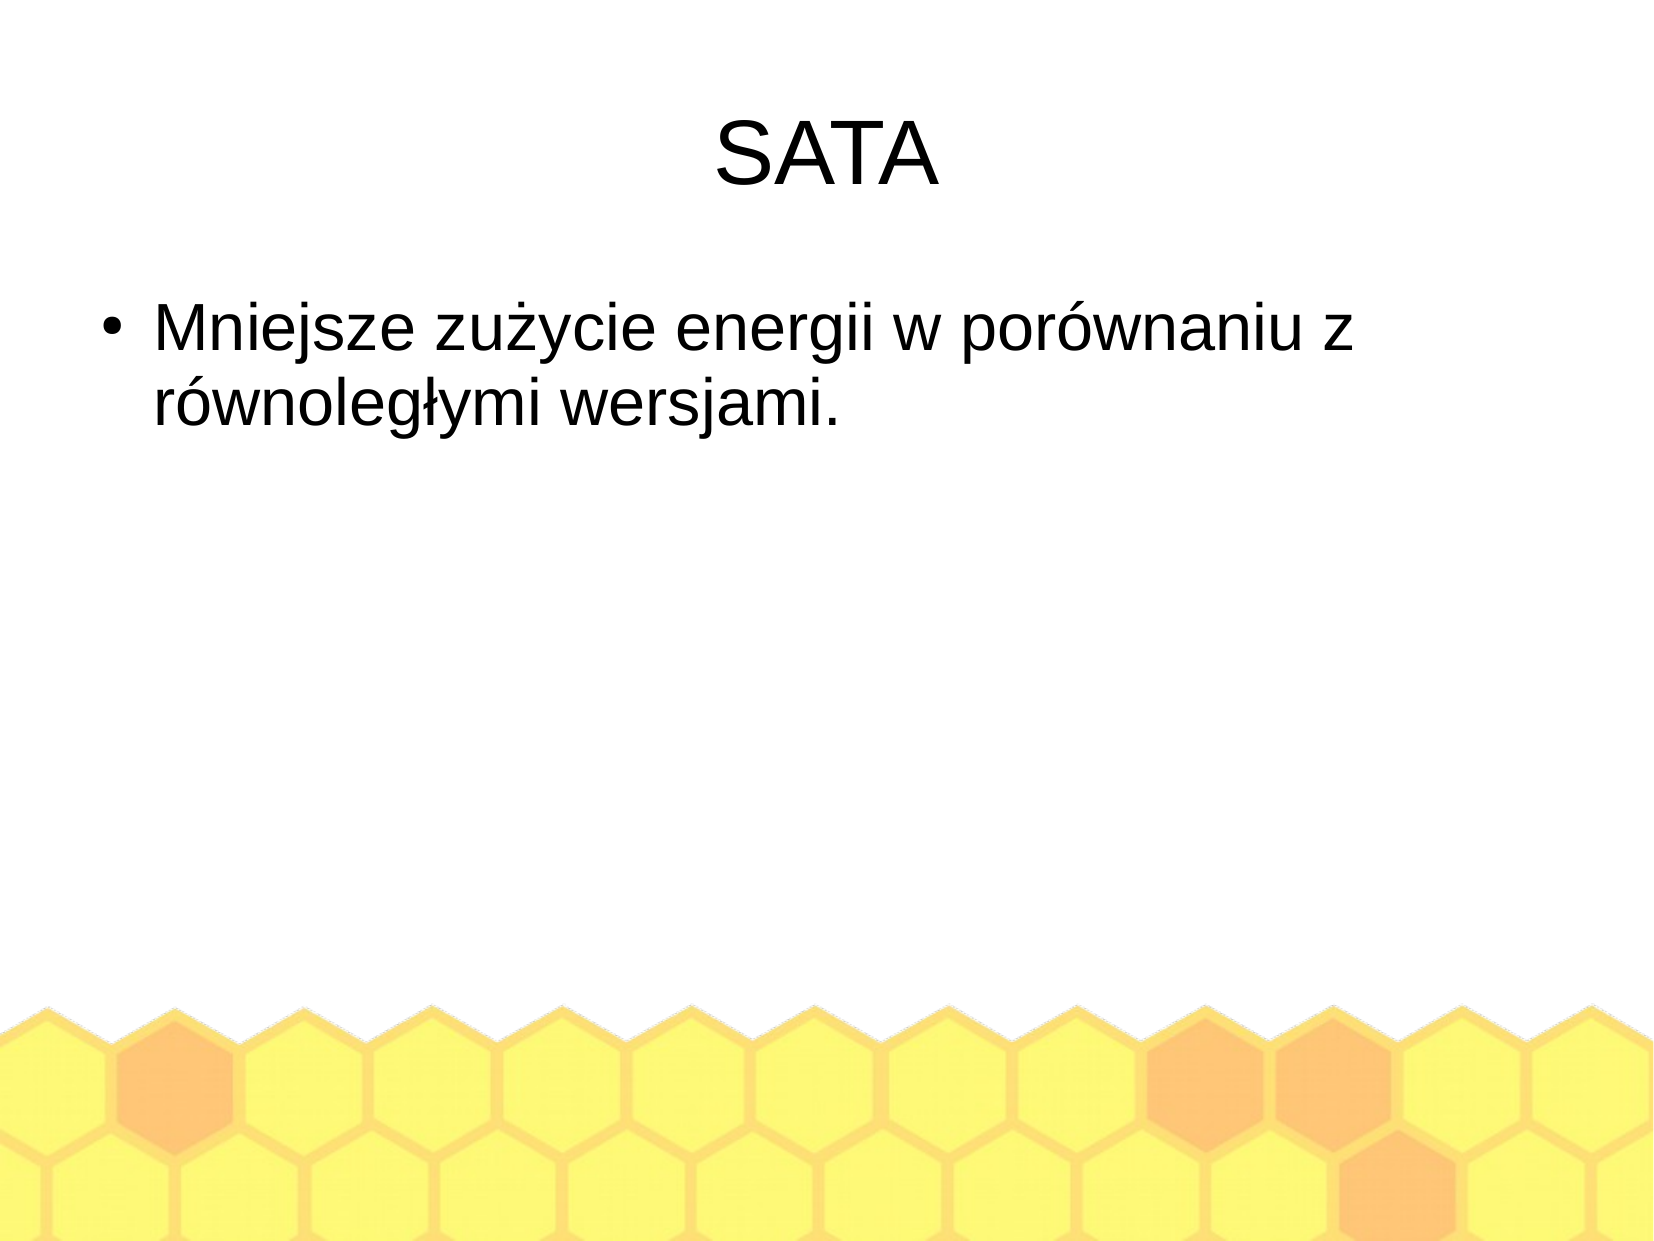

# SATA
Mniejsze zużycie energii w porównaniu z równoległymi wersjami.